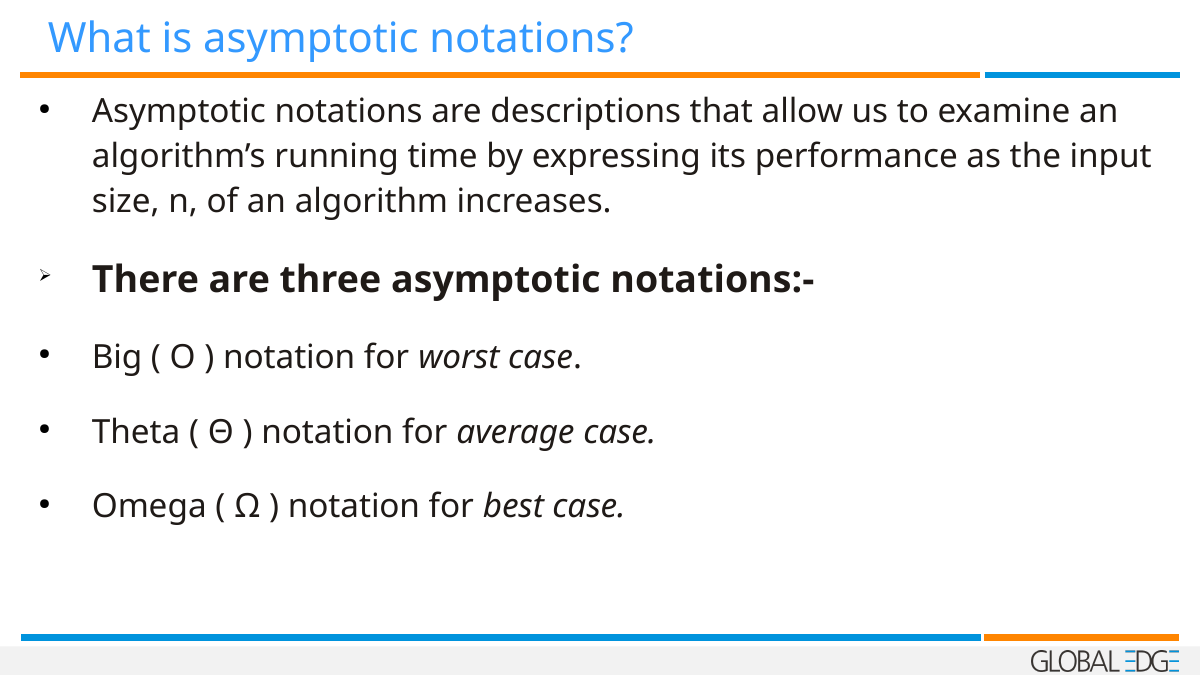

# What is asymptotic notations?
Asymptotic notations are descriptions that allow us to examine an algorithm’s running time by expressing its performance as the input size, n, of an algorithm increases.
There are three asymptotic notations:-
Big ( O ) notation for worst case.
Theta ( Θ ) notation for average case.
Omega ( Ω ) notation for best case.